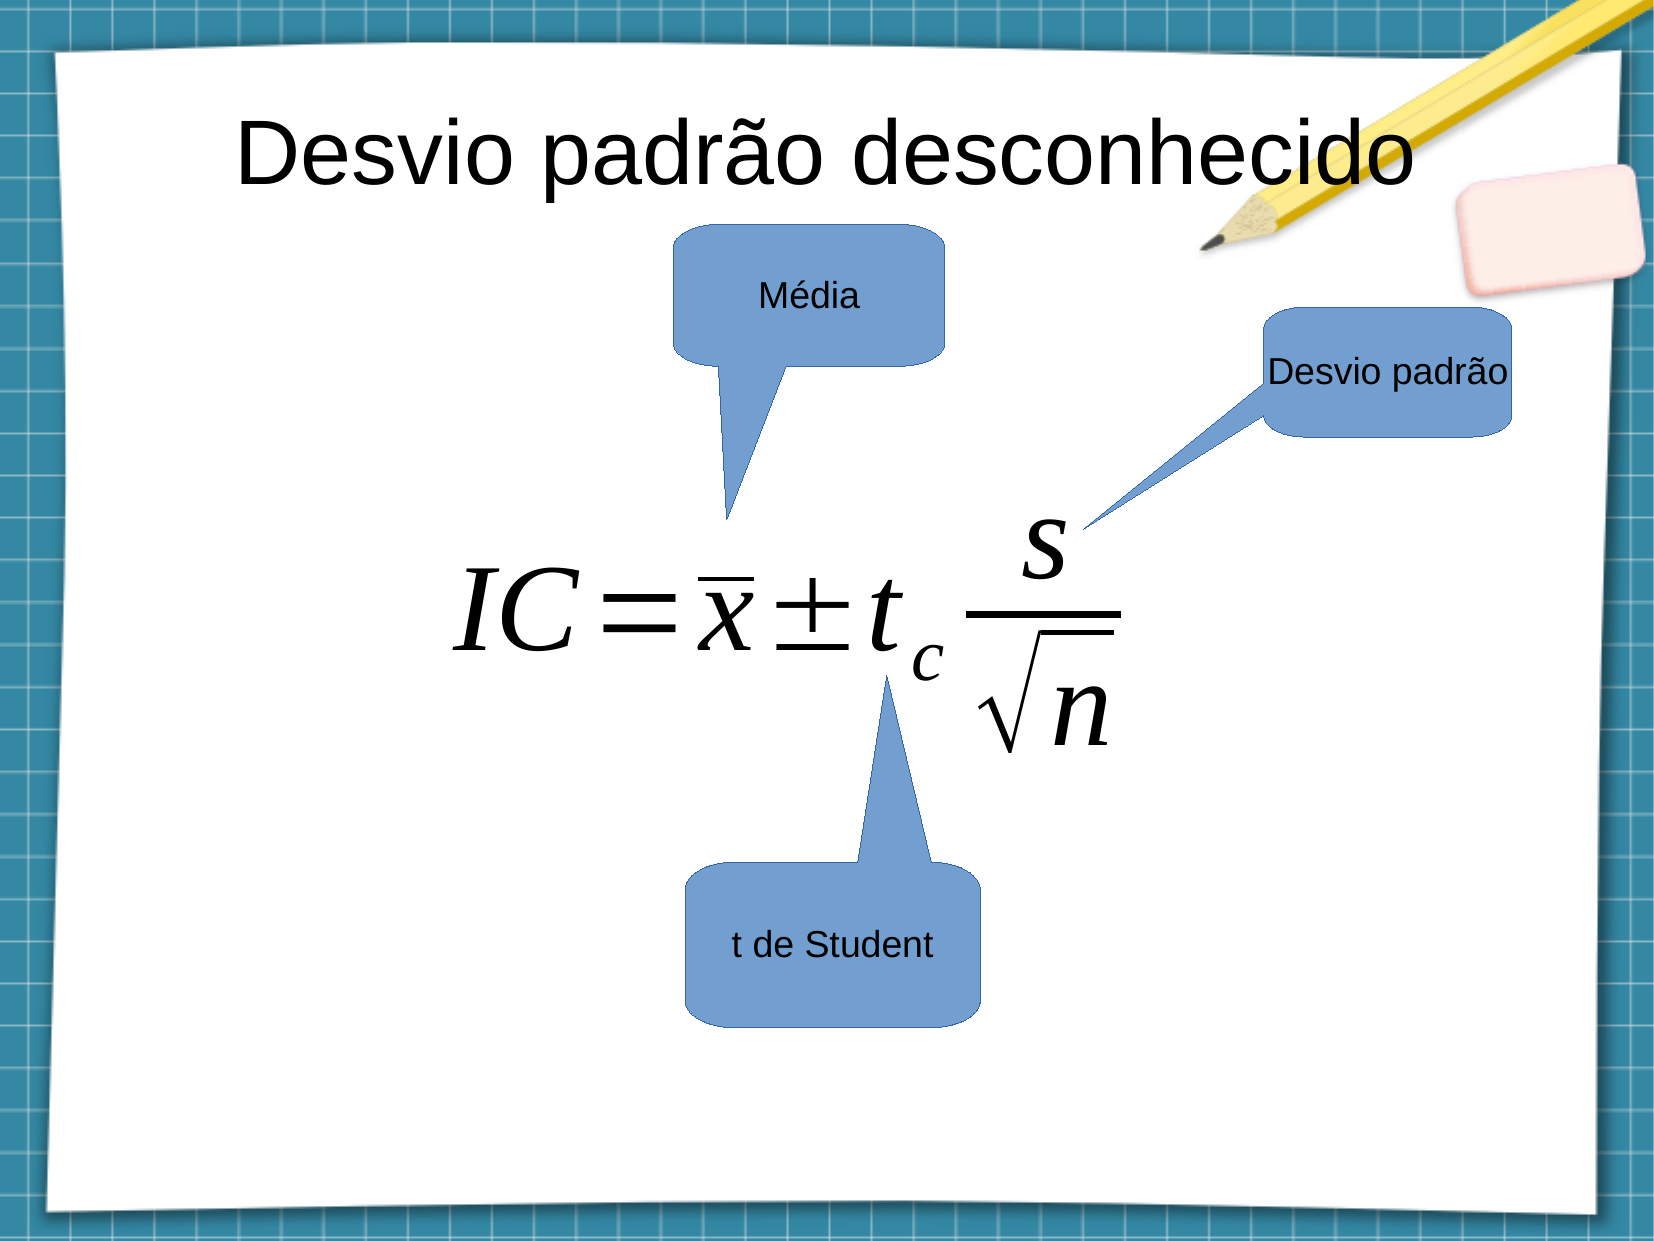

# Desvio padrão desconhecido
Média
Desvio padrão
t de Student